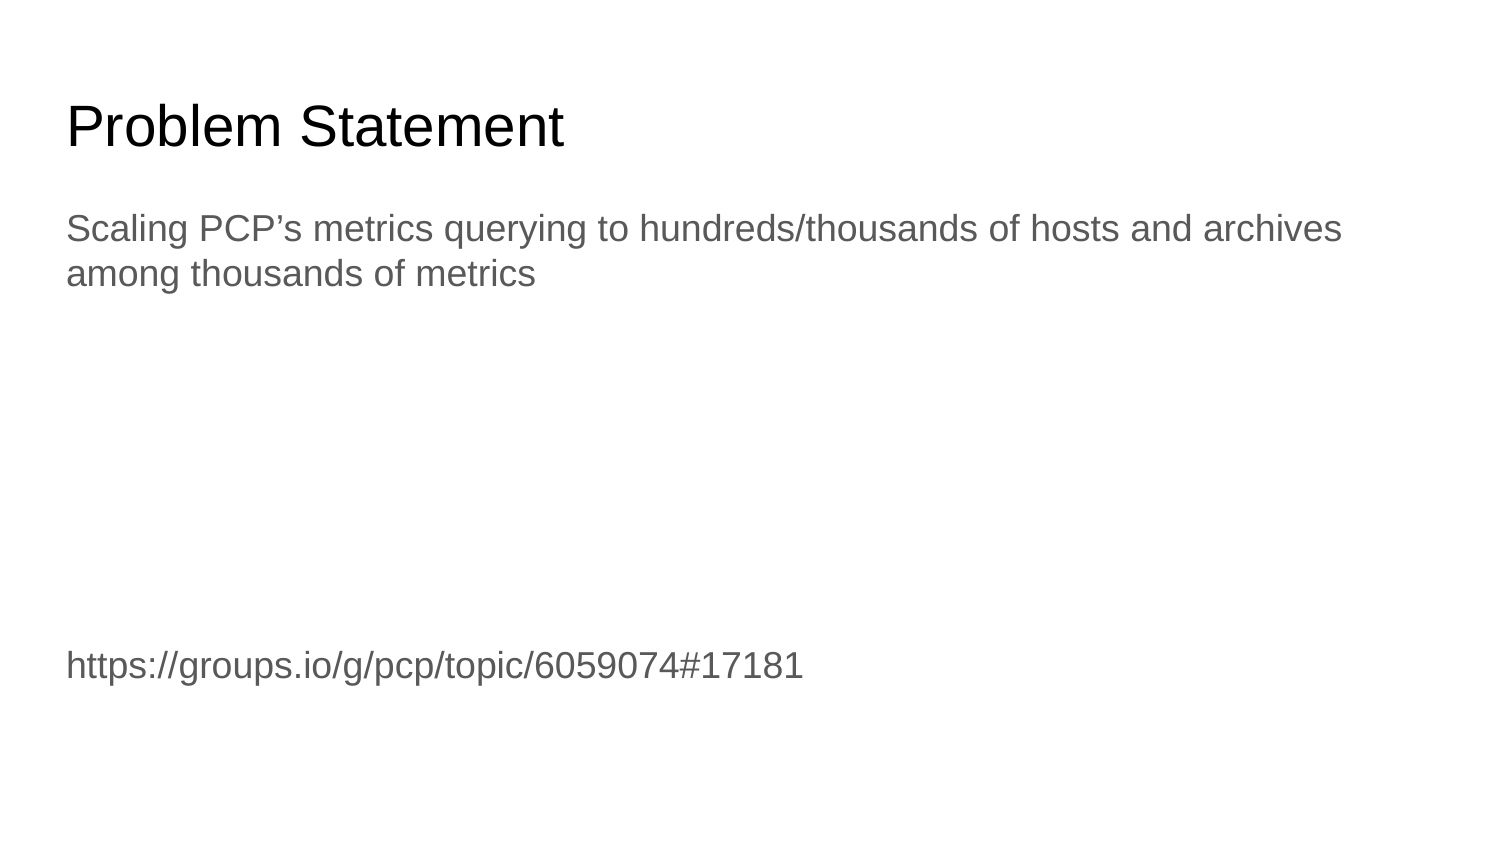

# Problem Statement
Scaling PCP’s metrics querying to hundreds/thousands of hosts and archives among thousands of metrics
https://groups.io/g/pcp/topic/6059074#17181